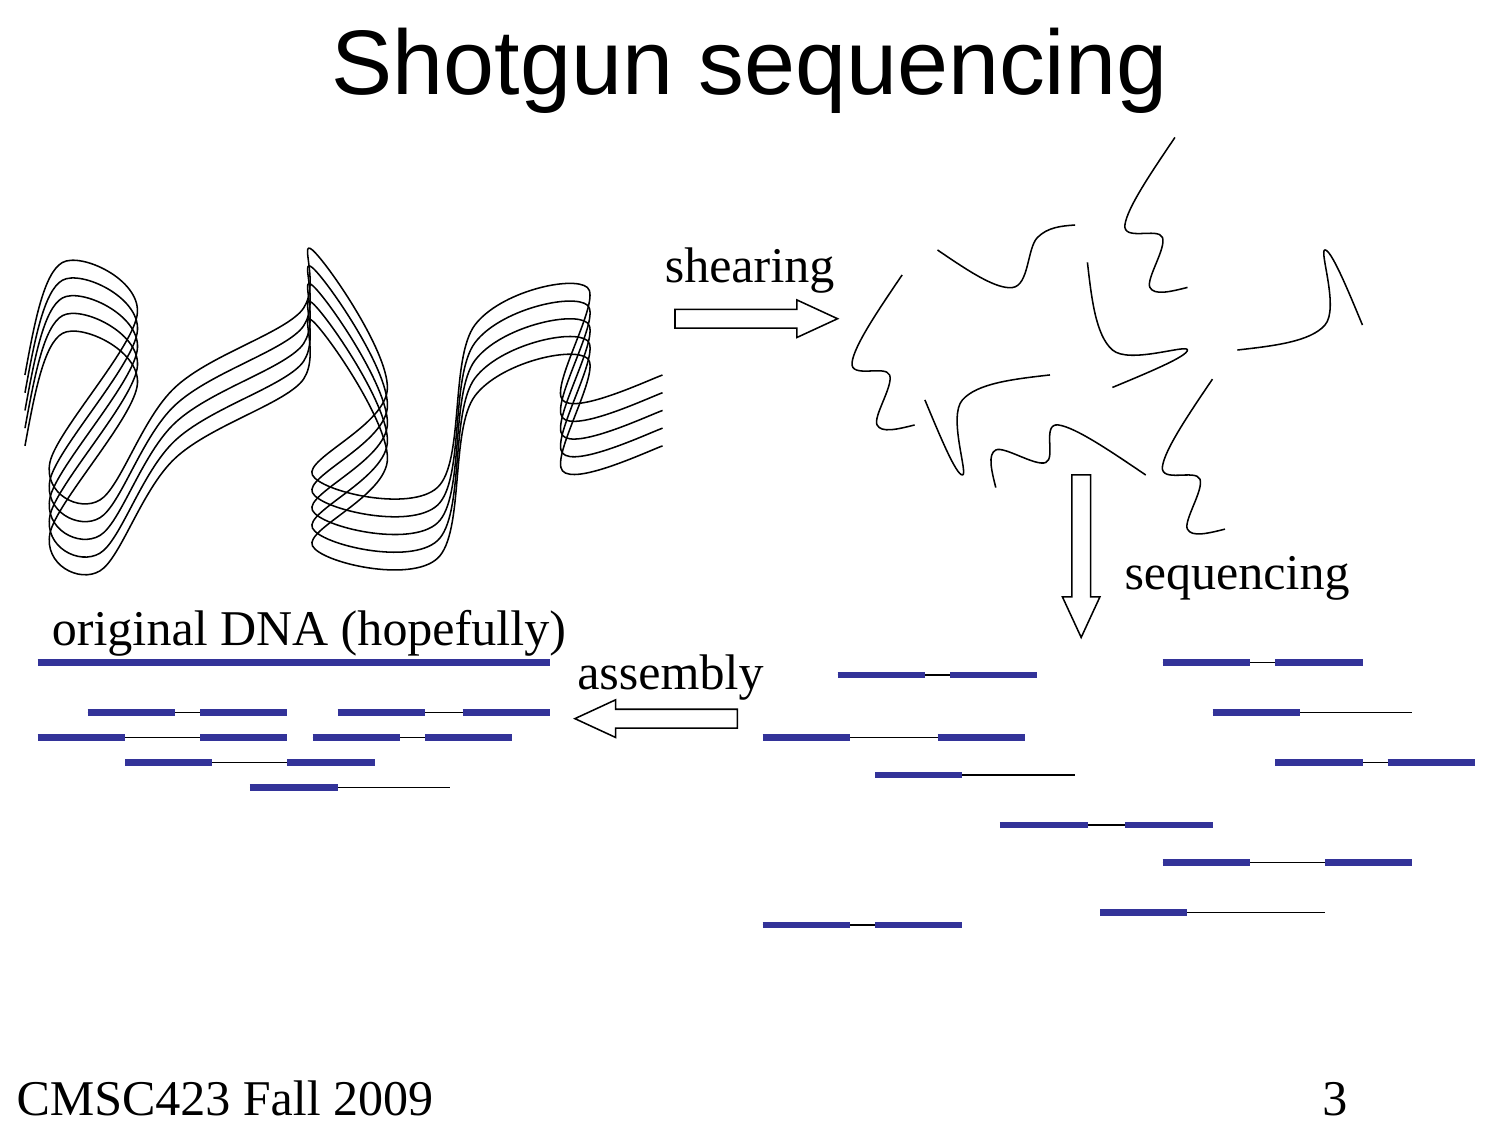

# Shotgun sequencing
shearing
sequencing
original DNA (hopefully)
assembly
CMSC423 Fall 2009
3